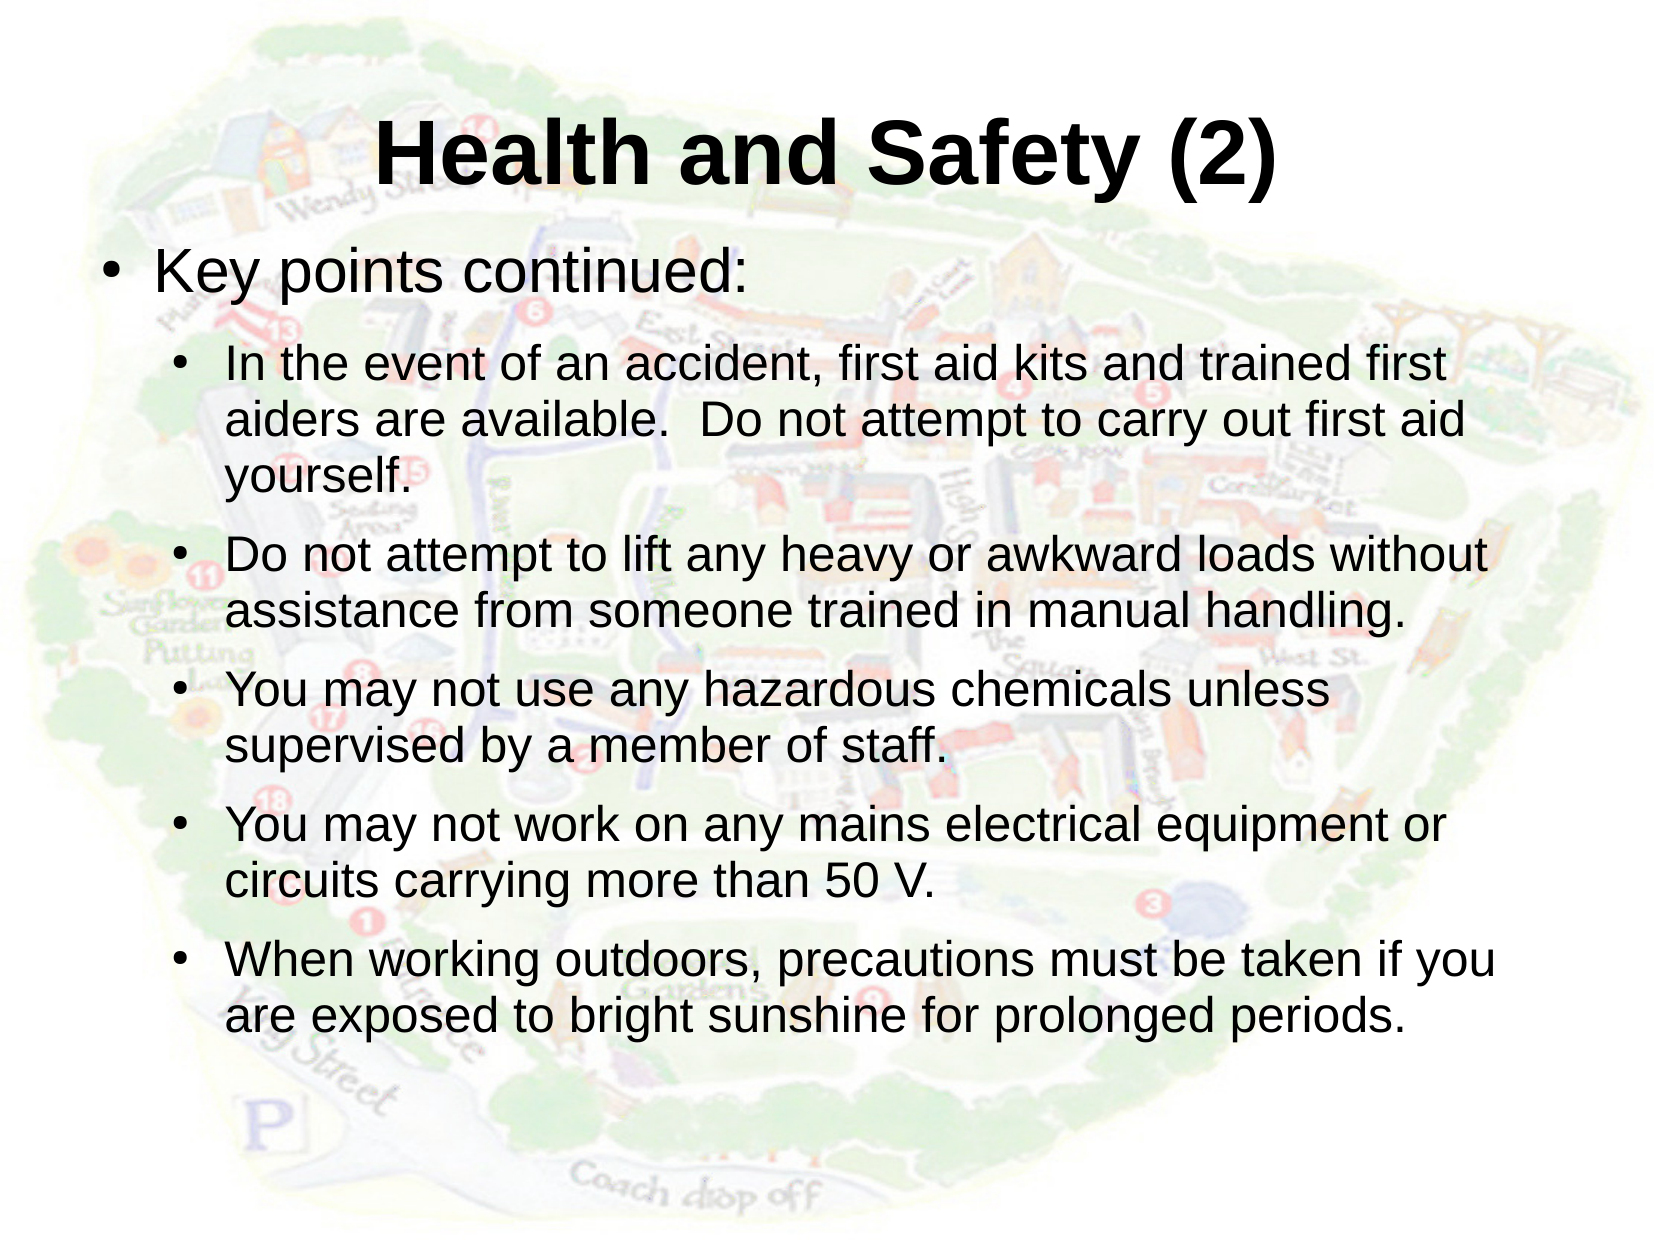

# Health and Safety (2)
Key points continued:
In the event of an accident, first aid kits and trained first aiders are available. Do not attempt to carry out first aid yourself.
Do not attempt to lift any heavy or awkward loads without assistance from someone trained in manual handling.
You may not use any hazardous chemicals unless supervised by a member of staff.
You may not work on any mains electrical equipment or circuits carrying more than 50 V.
When working outdoors, precautions must be taken if you are exposed to bright sunshine for prolonged periods.